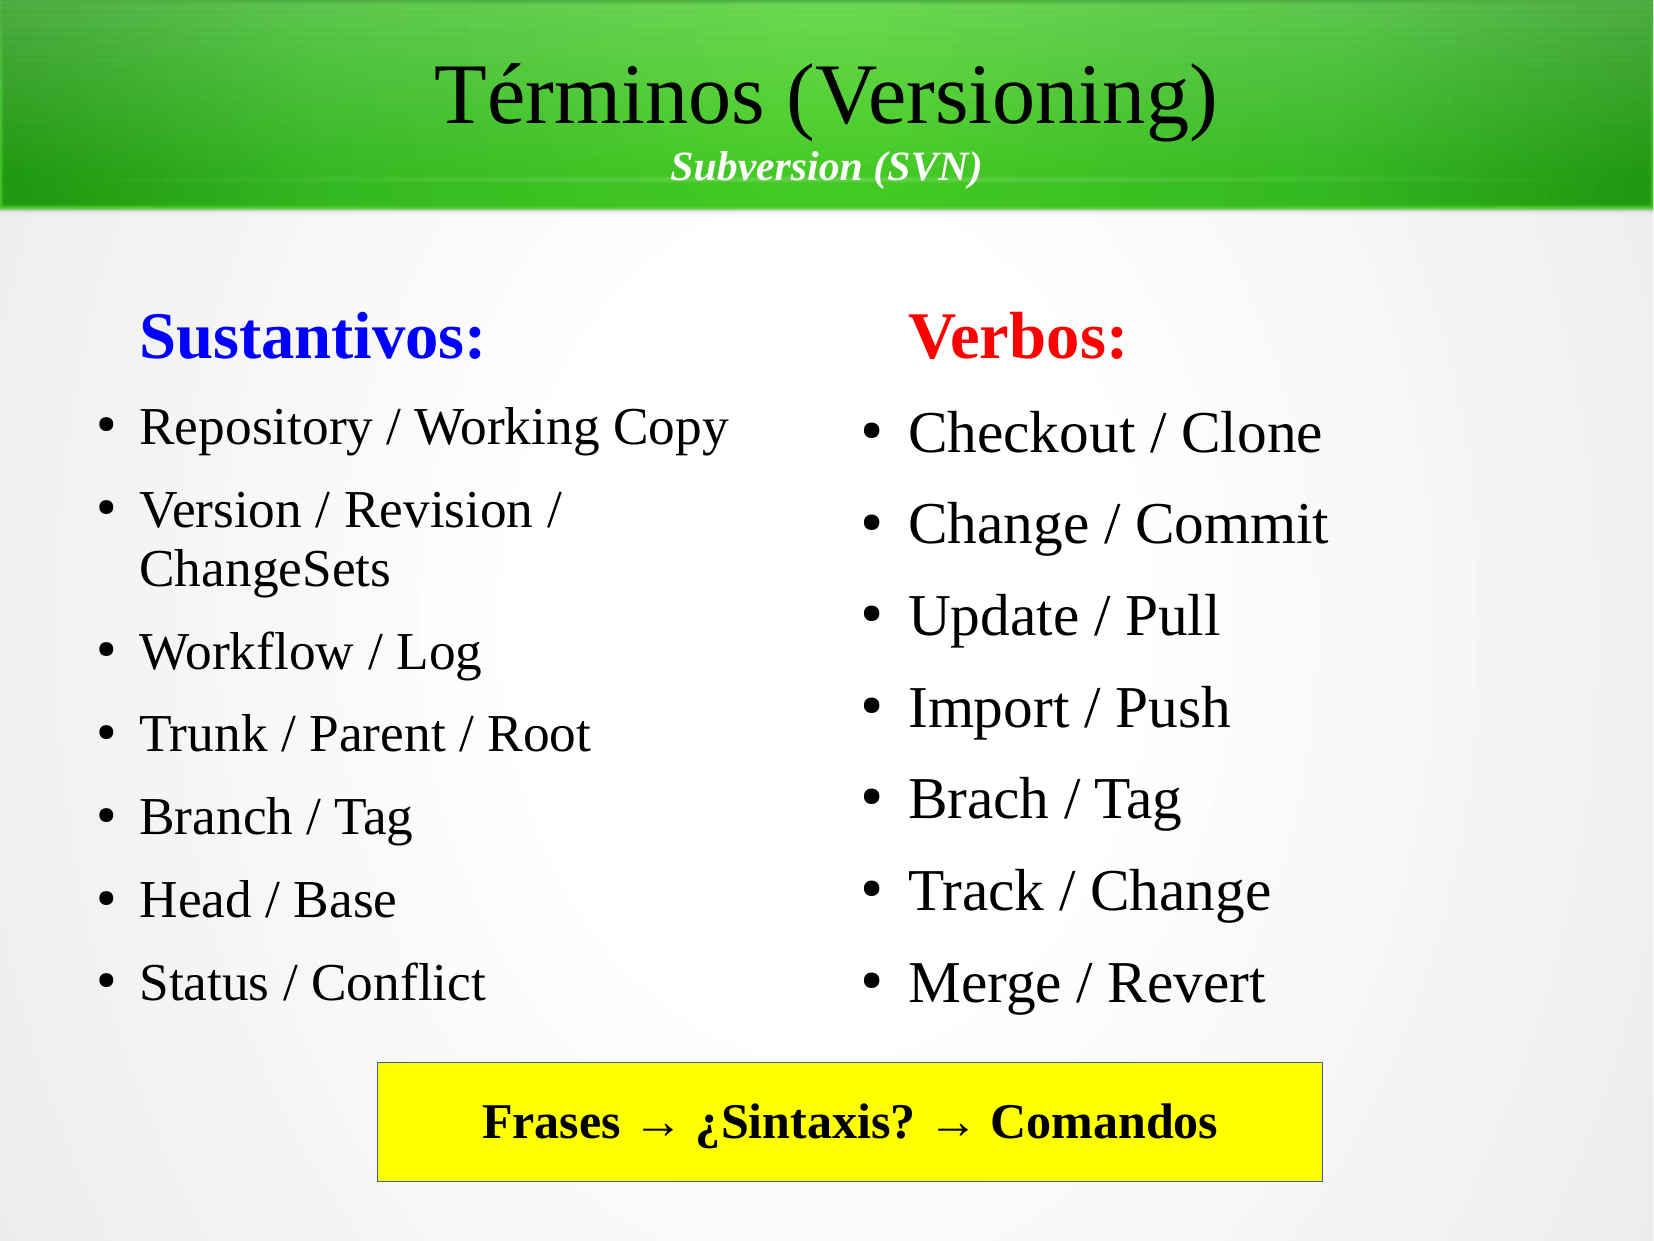

# Términos (Versioning) Subversion (SVN)
Sustantivos:
Repository / Working Copy
Version / Revision / ChangeSets
Workflow / Log
Trunk / Parent / Root
Branch / Tag
Head / Base
Status / Conflict
Verbos:
Checkout / Clone
Change / Commit
Update / Pull
Import / Push
Brach / Tag
Track / Change
Merge / Revert
Frases → ¿Sintaxis? → Comandos